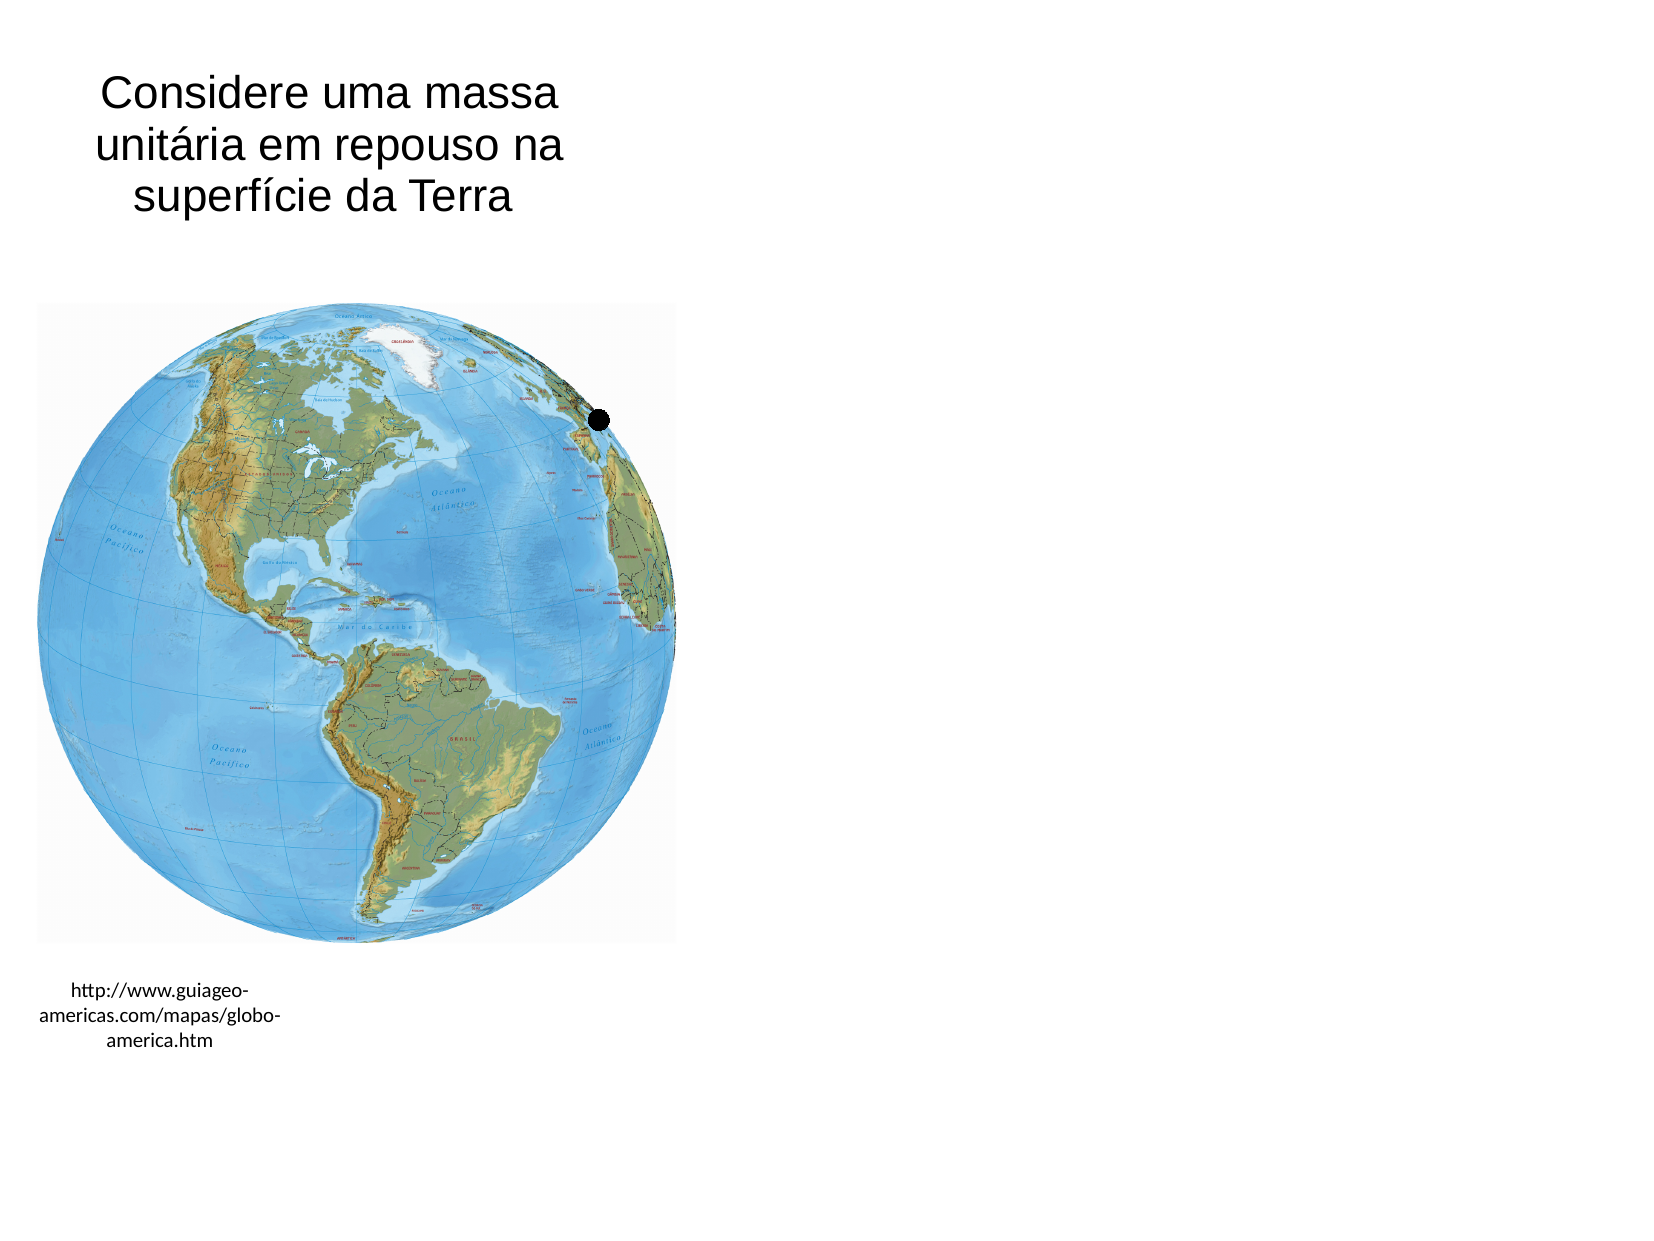

Considere uma massa unitária em repouso na superfície da Terra
http://www.guiageo-americas.com/mapas/globo-america.htm